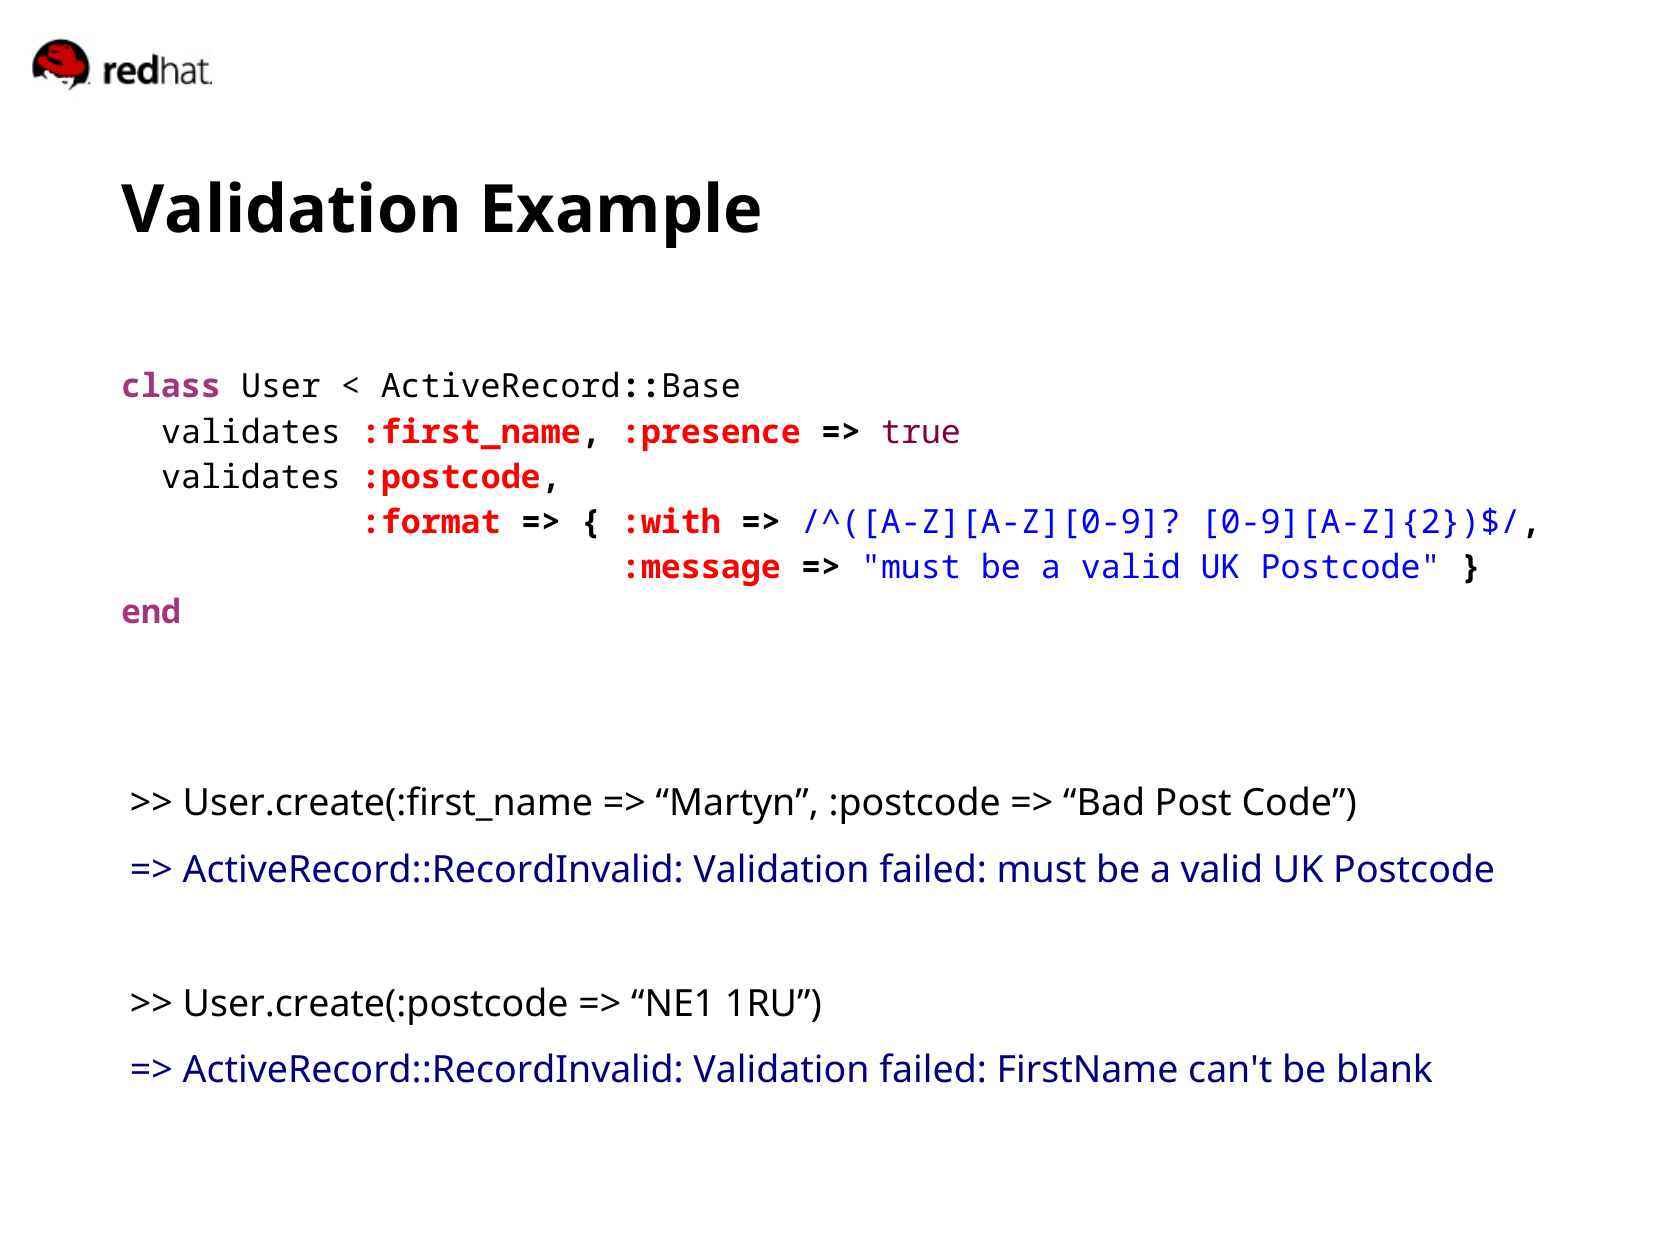

# Validation Example
class User < ActiveRecord::Base
 validates :first_name, :presence => true
 validates :postcode,
 :format => { :with => /^([A-Z][A-Z][0-9]? [0-9][A-Z]{2})$/,
 :message => "must be a valid UK Postcode" }
end
>> User.create(:first_name => “Martyn”, :postcode => “Bad Post Code”)
=> ActiveRecord::RecordInvalid: Validation failed: must be a valid UK Postcode
>> User.create(:postcode => “NE1 1RU”)
=> ActiveRecord::RecordInvalid: Validation failed: FirstName can't be blank